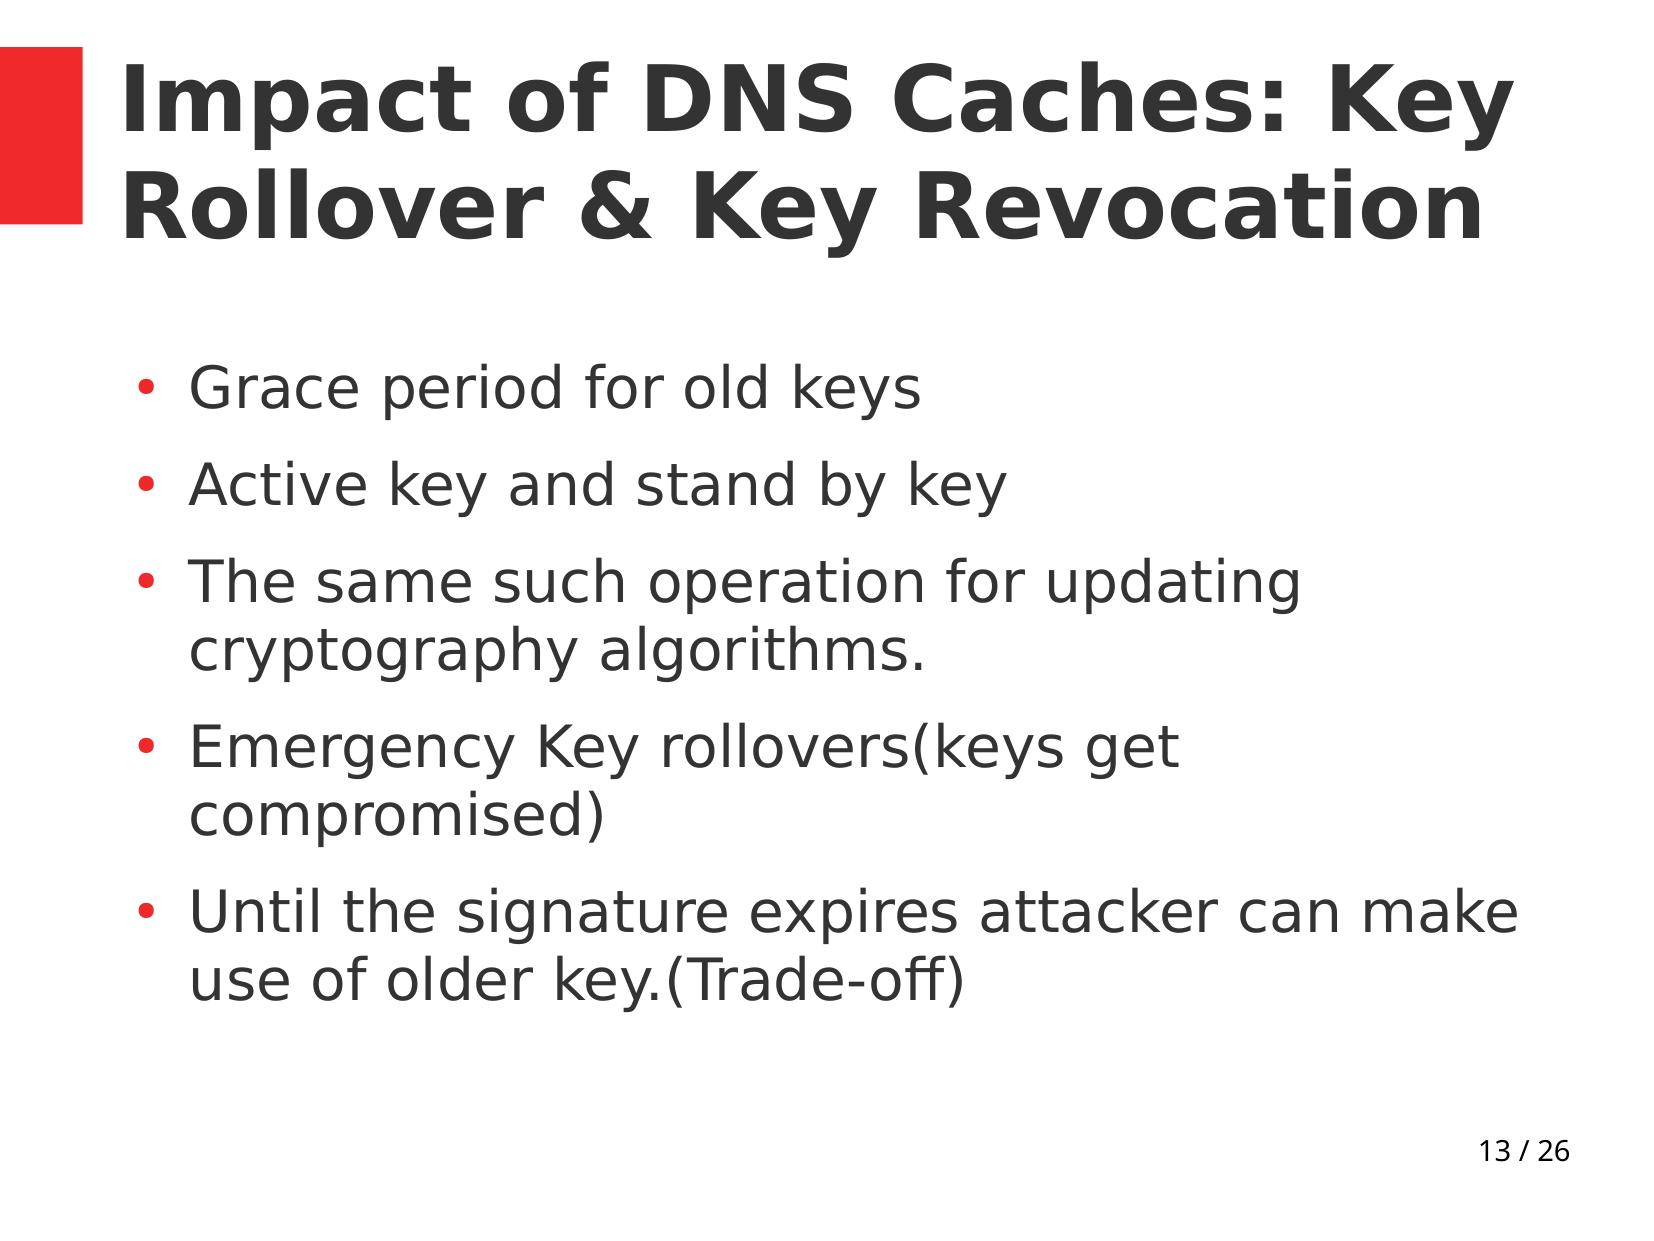

# Impact of DNS Caches: Key Rollover & Key Revocation
Grace period for old keys
Active key and stand by key
The same such operation for updating cryptography algorithms.
Emergency Key rollovers(keys get compromised)
Until the signature expires attacker can make use of older key.(Trade-off)
13